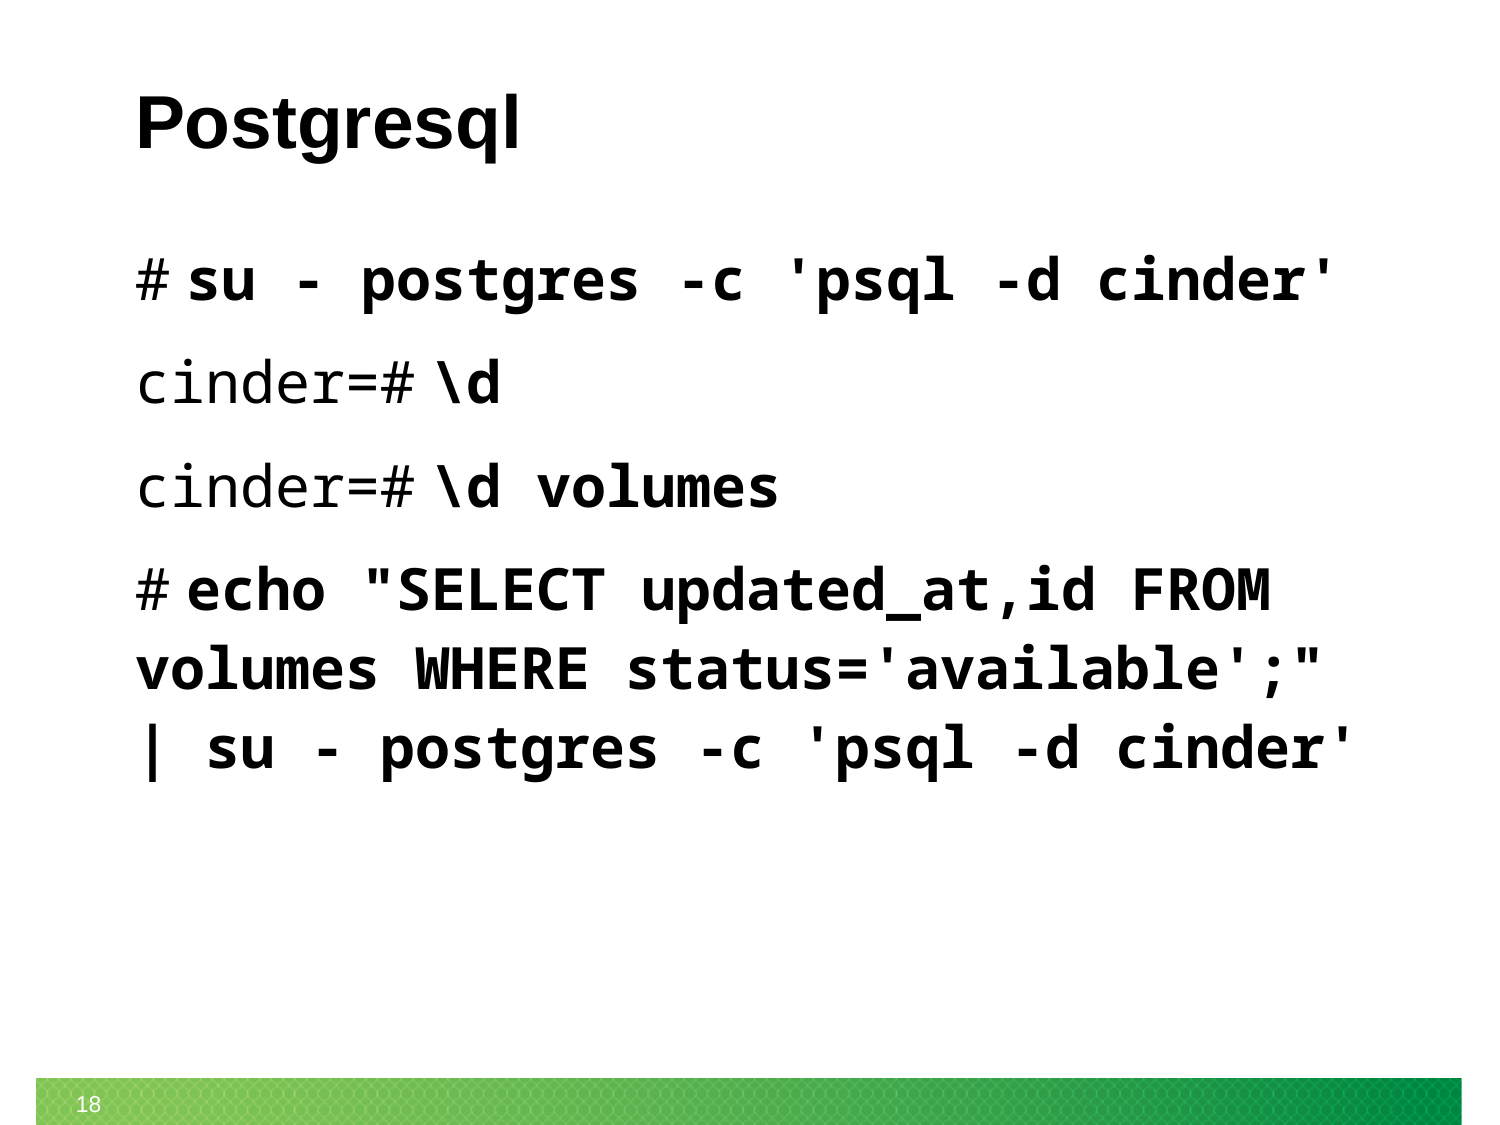

# Postgresql
# su - postgres -c 'psql -d cinder'
cinder=# \d
cinder=# \d volumes
# echo "SELECT updated_at,id FROM volumes WHERE status='available';" | su - postgres -c 'psql -d cinder'